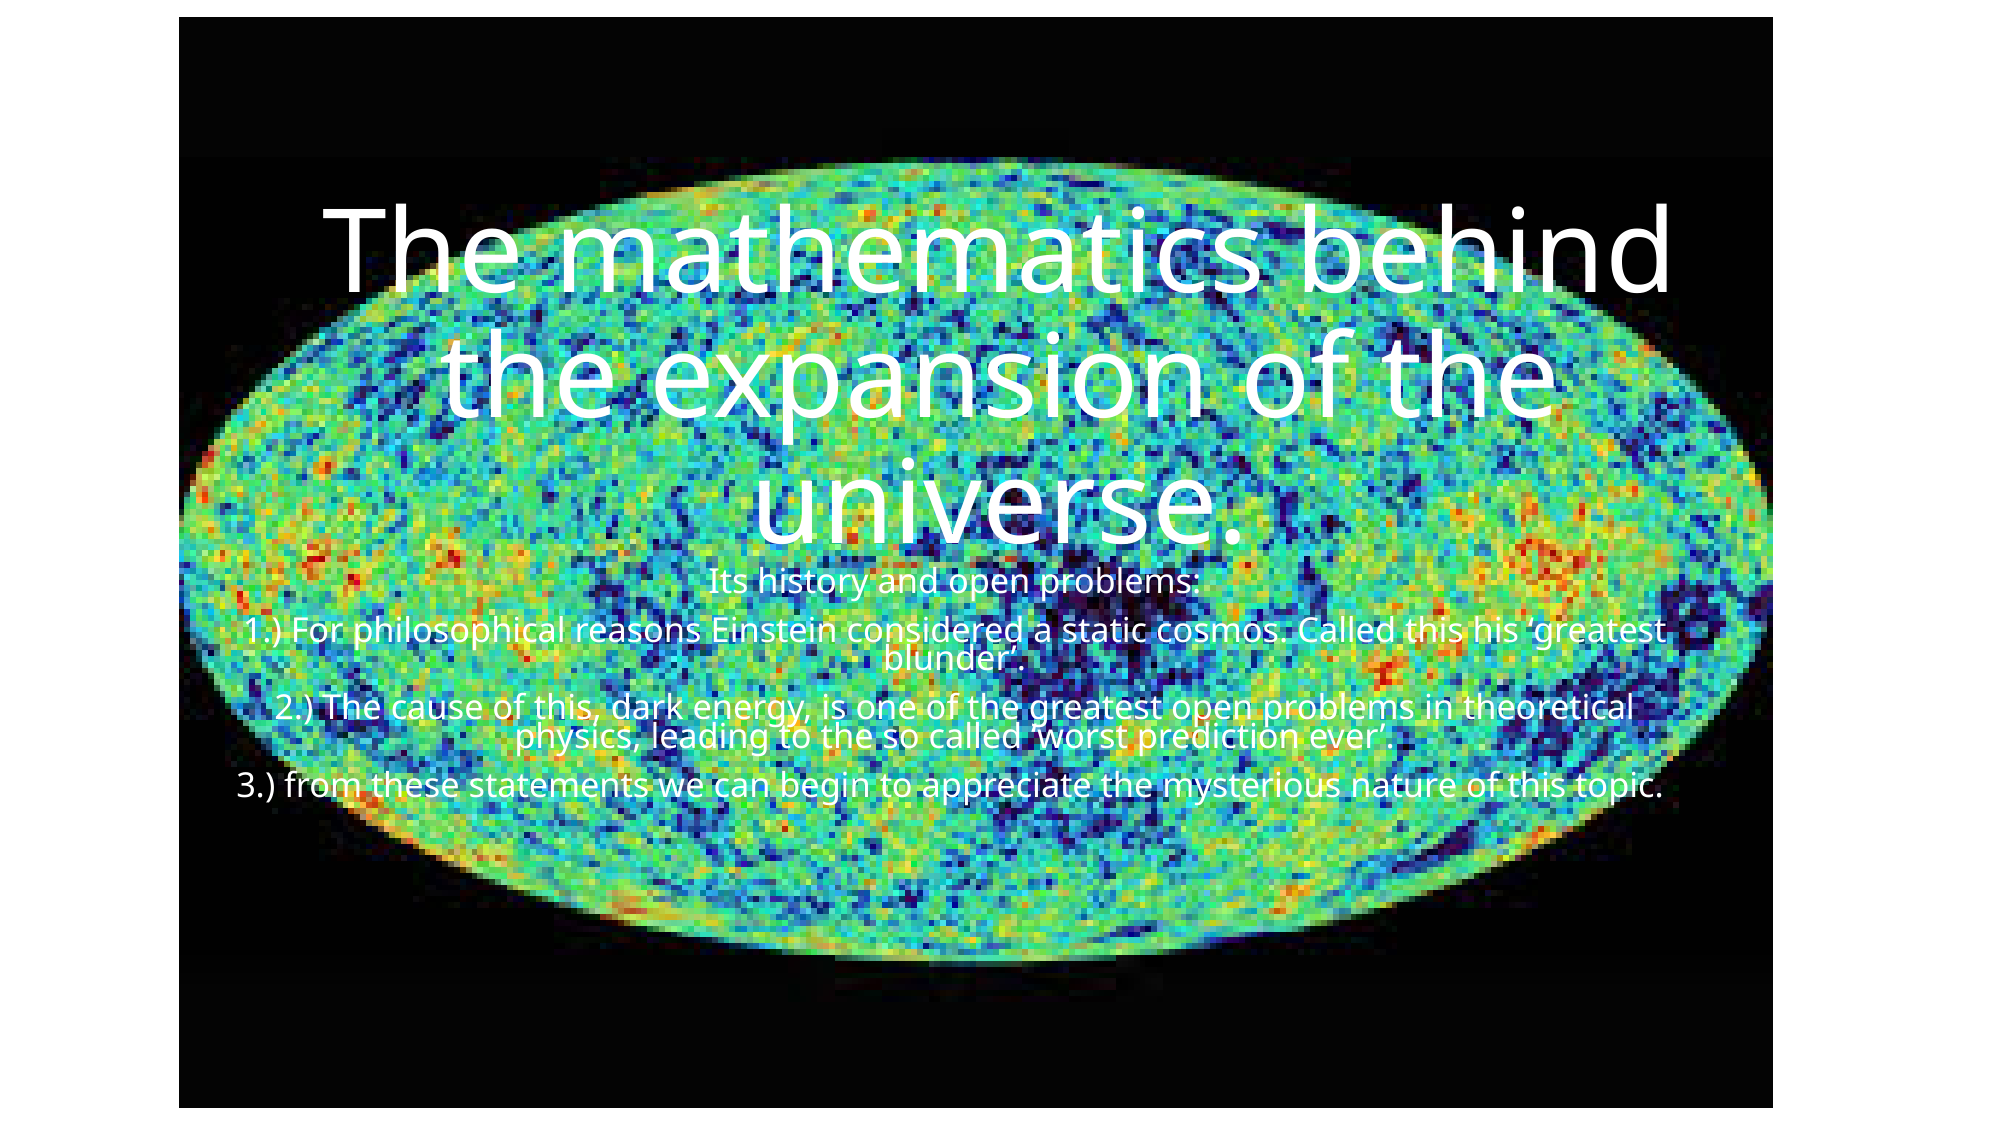

# The mathematics behind the expansion of the universe.
Its history and open problems:
1.) For philosophical reasons Einstein considered a static cosmos. Called this his ‘greatest blunder’.
2.) The cause of this, dark energy, is one of the greatest open problems in theoretical physics, leading to the so called ‘worst prediction ever’.
3.) from these statements we can begin to appreciate the mysterious nature of this topic.